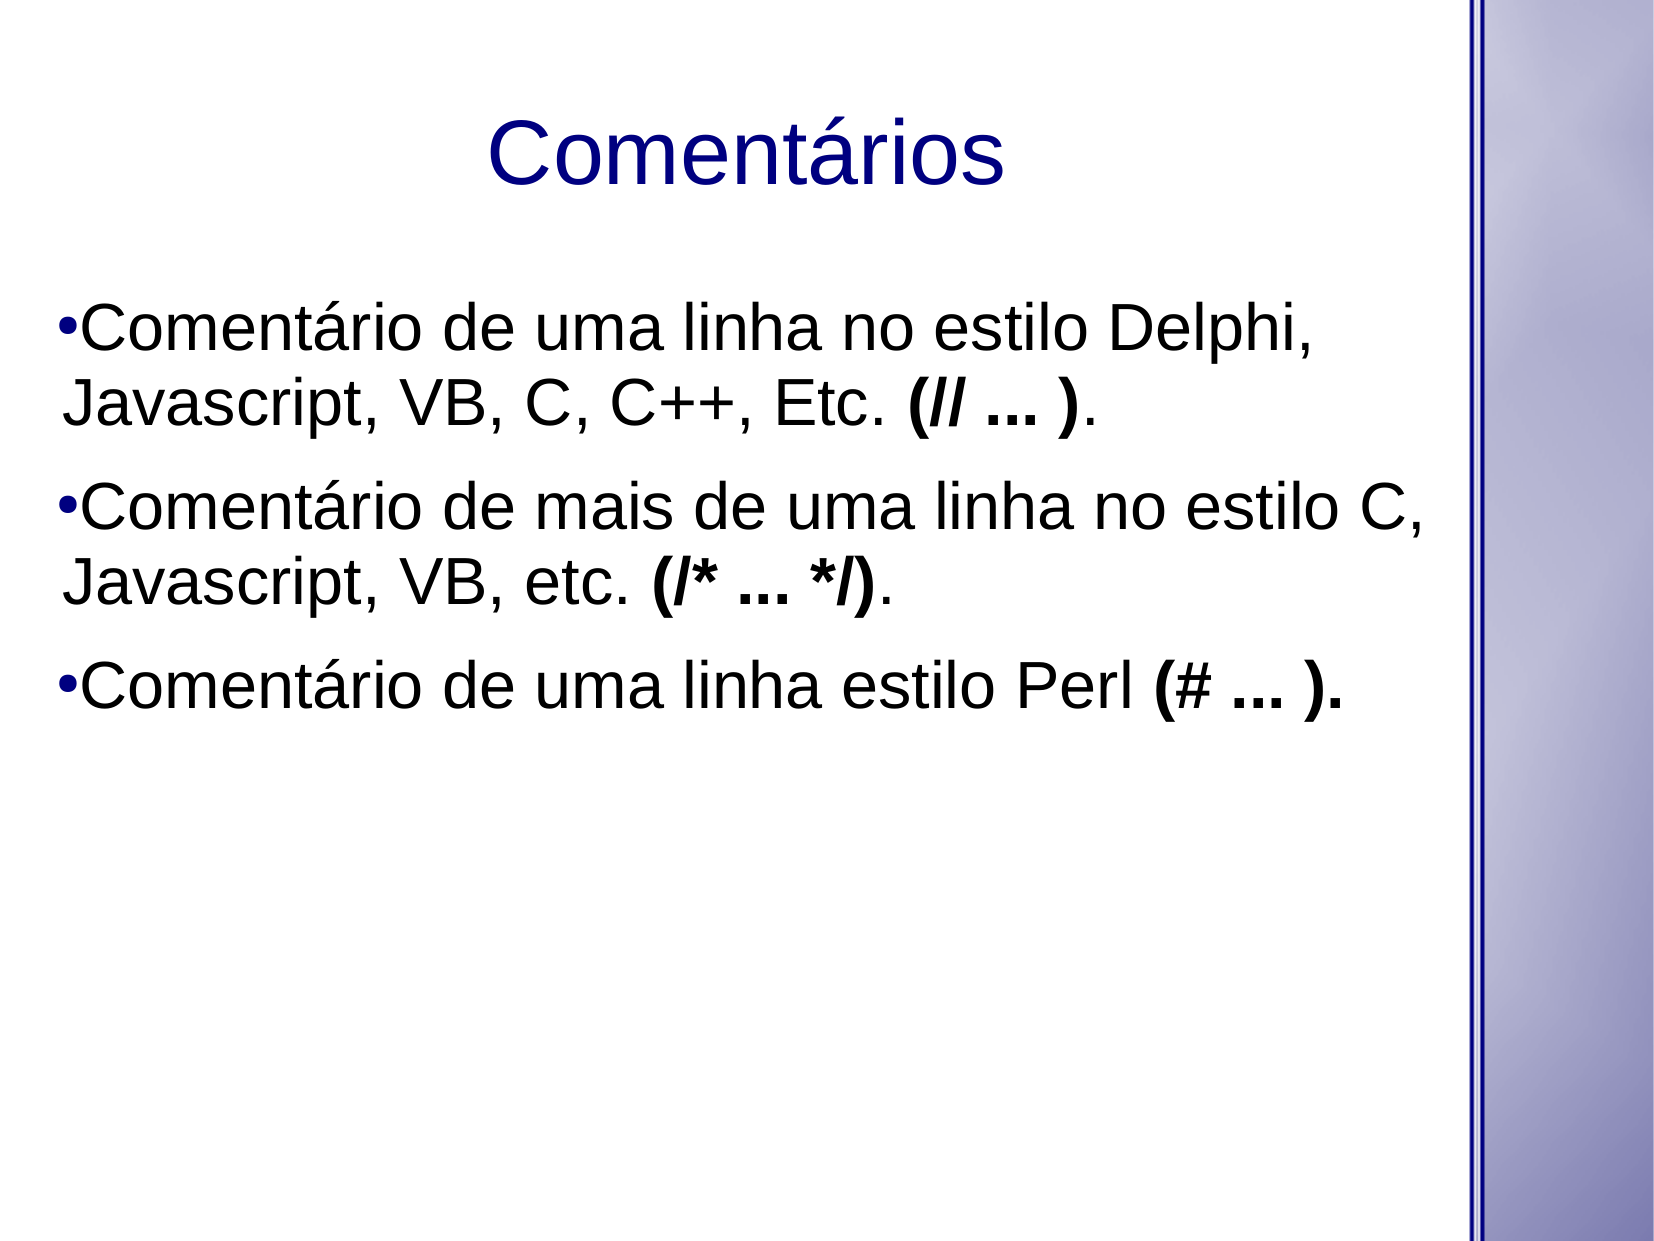

# Comentários
Comentário de uma linha no estilo Delphi, Javascript, VB, C, C++, Etc. (// ... ).
Comentário de mais de uma linha no estilo C, Javascript, VB, etc. (/* ... */).
Comentário de uma linha estilo Perl (# ... ).